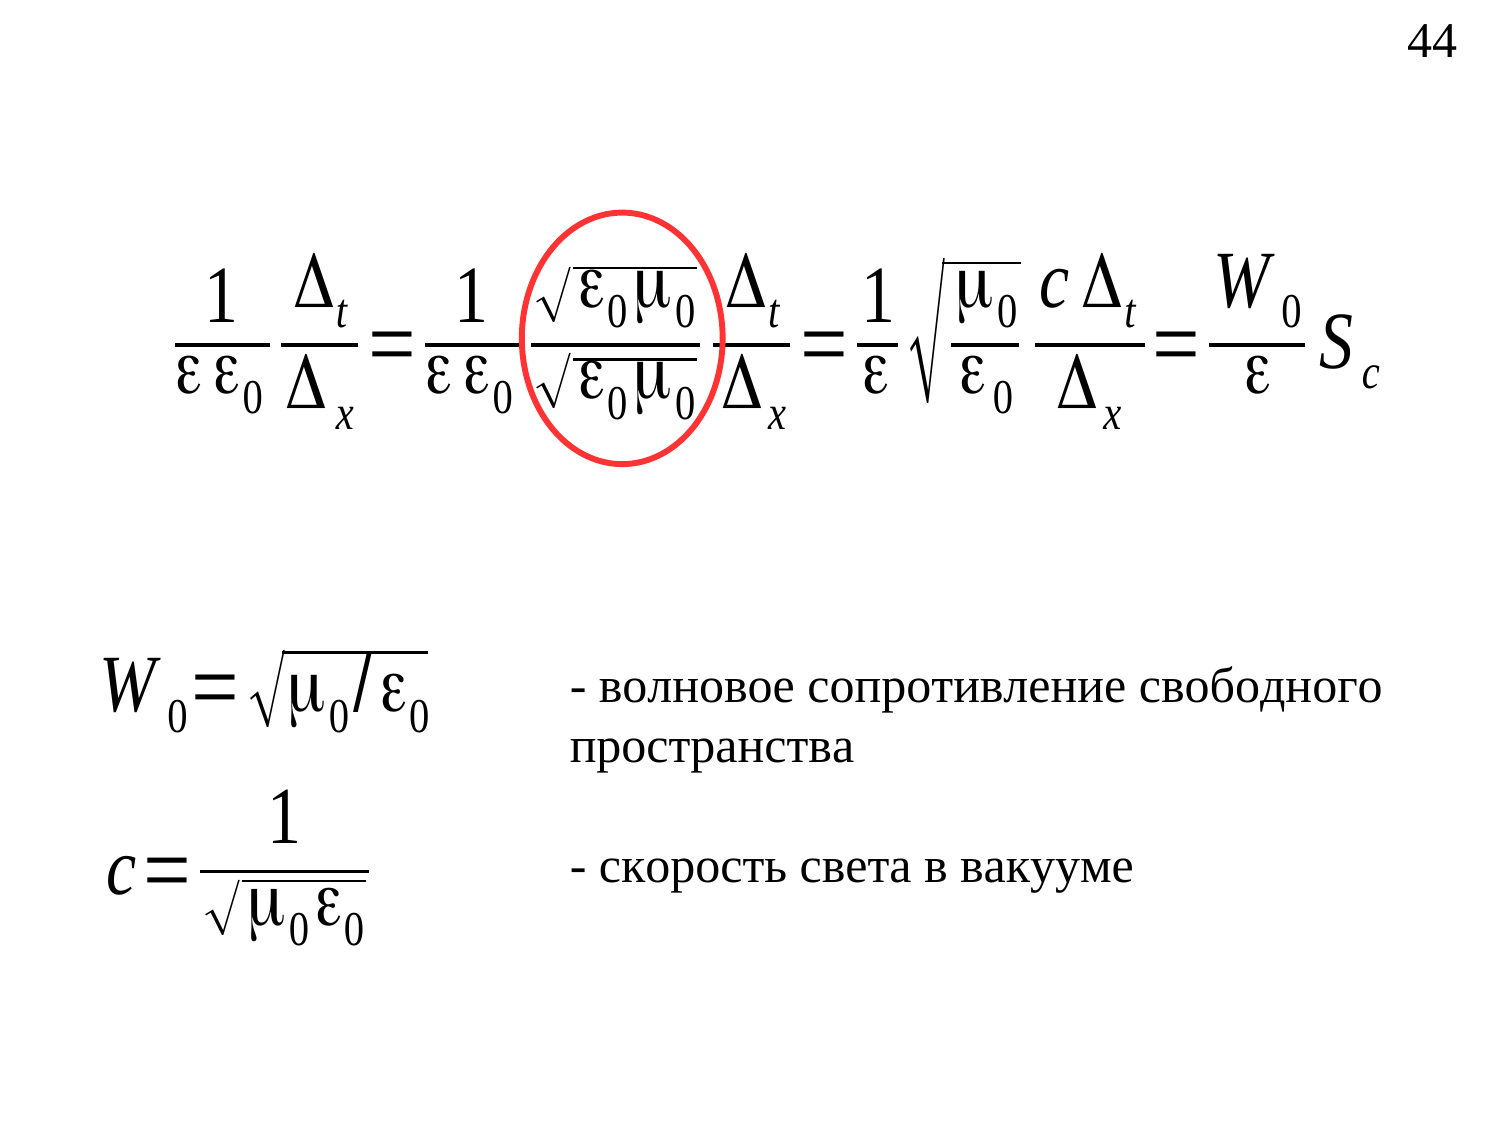

- волновое сопротивление свободного
пространства
- скорость света в вакууме